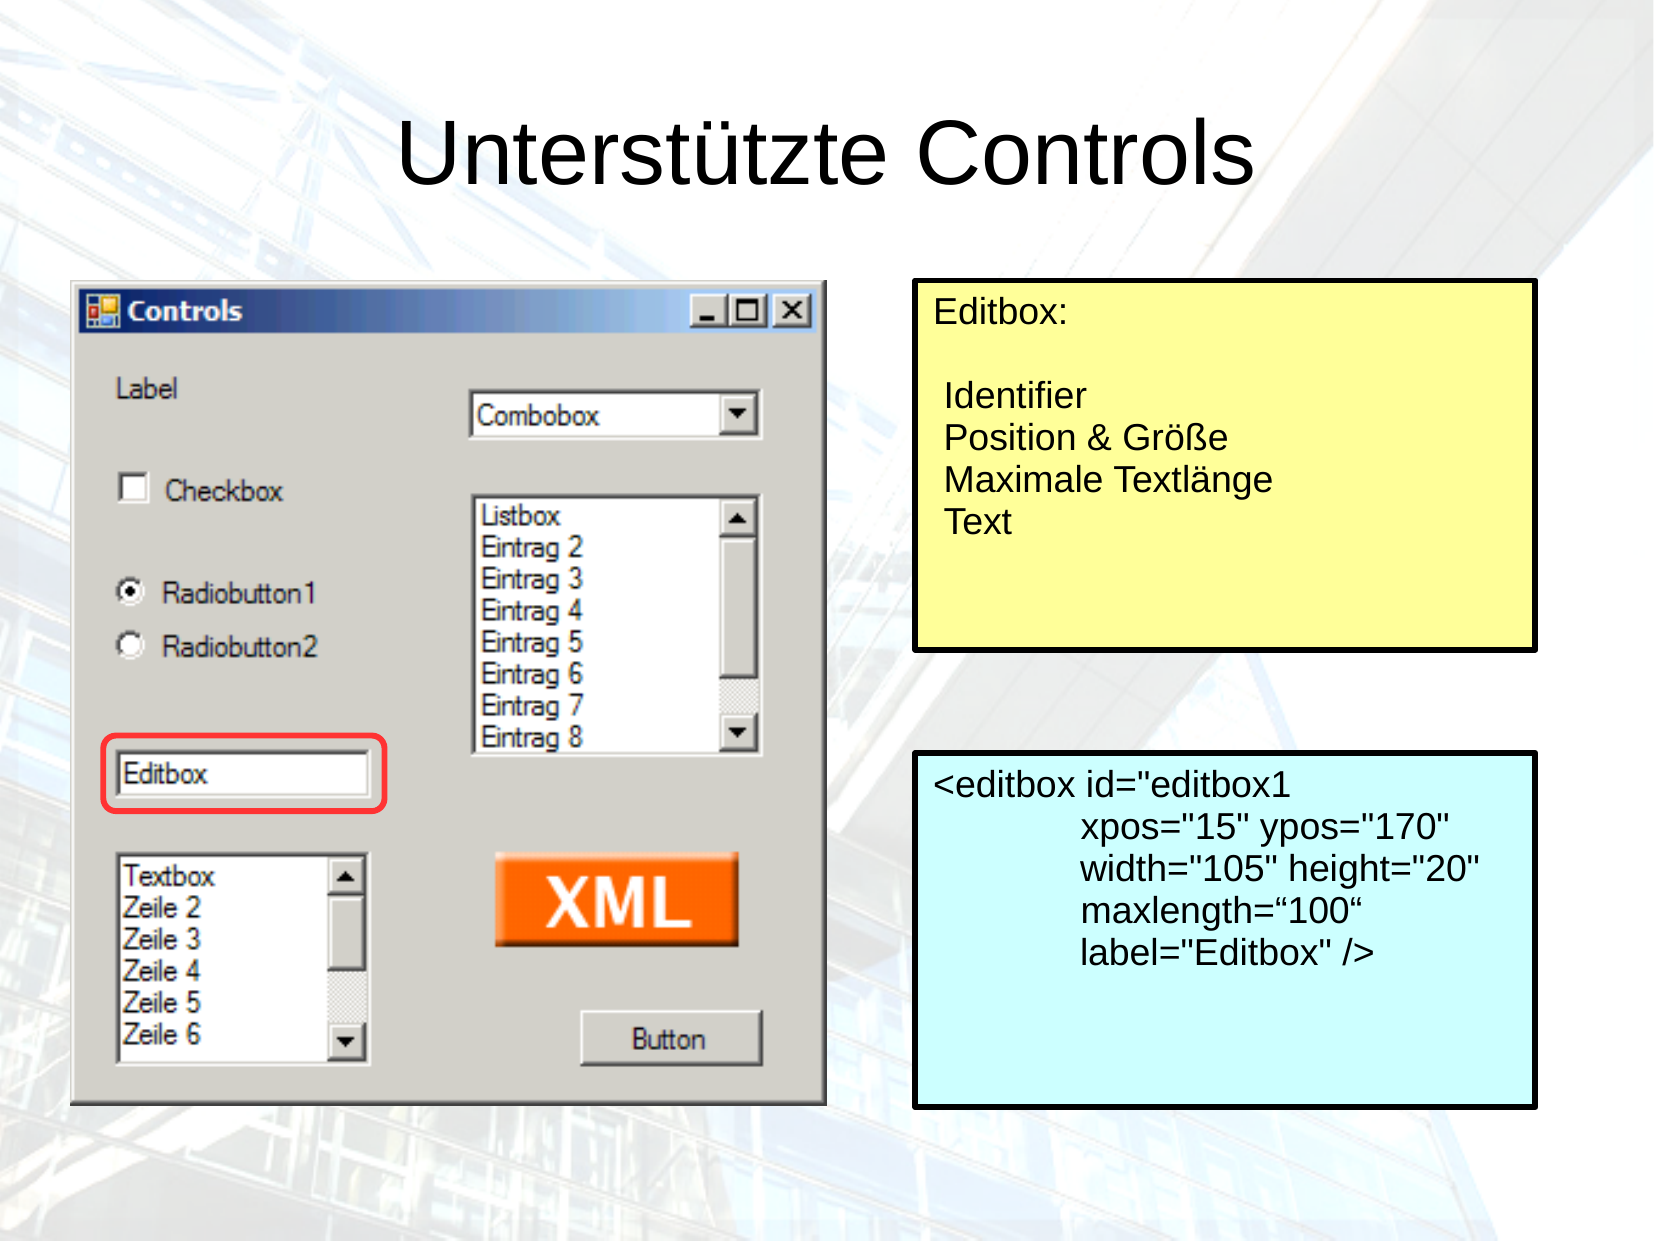

# Unterstützte Controls
Editbox:
 Identifier
 Position & Größe
 Maximale Textlänge
 Text
<editbox id="editbox1
		xpos="15" ypos="170"
 width="105" height="20"
		maxlength=“100“
 label="Editbox" />